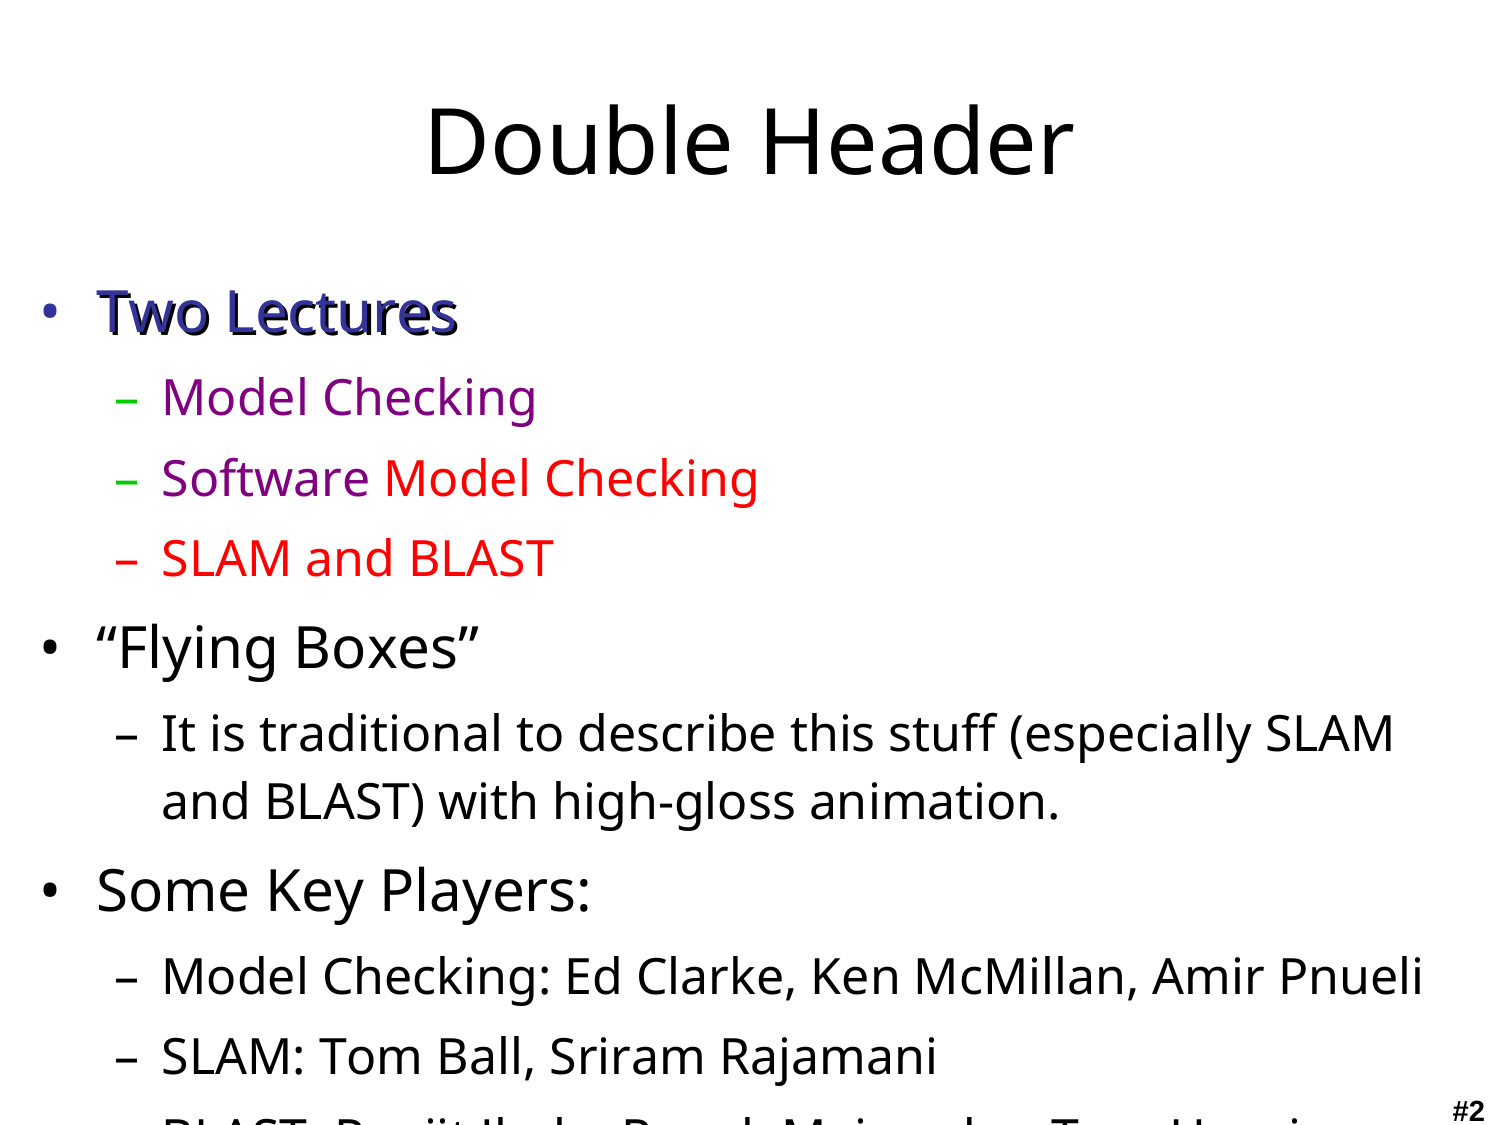

# Double Header
Two Lectures
Model Checking
Software Model Checking
SLAM and BLAST
“Flying Boxes”
It is traditional to describe this stuff (especially SLAM and BLAST) with high-gloss animation.
Some Key Players:
Model Checking: Ed Clarke, Ken McMillan, Amir Pnueli
SLAM: Tom Ball, Sriram Rajamani
BLAST: Ranjit Jhala, Rupak Majumdar, Tom Henzinger
2